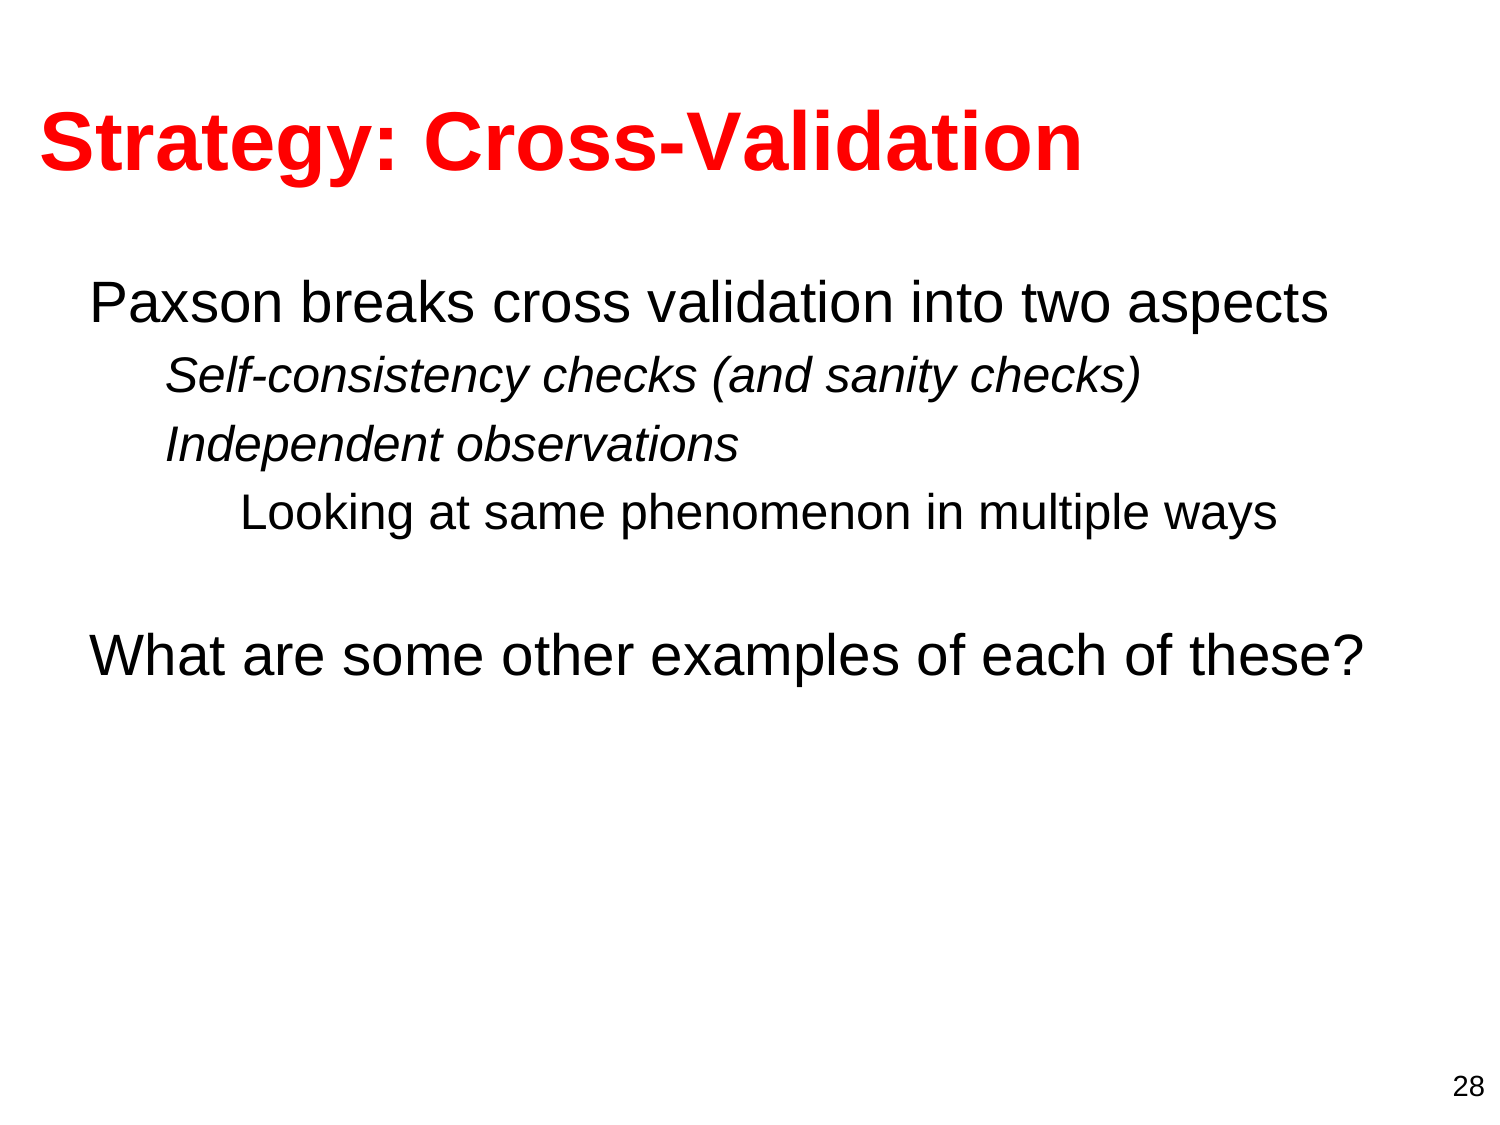

# Strategy: Cross-Validation
Paxson breaks cross validation into two aspects
Self-consistency checks (and sanity checks)
Independent observations
Looking at same phenomenon in multiple ways
What are some other examples of each of these?
28